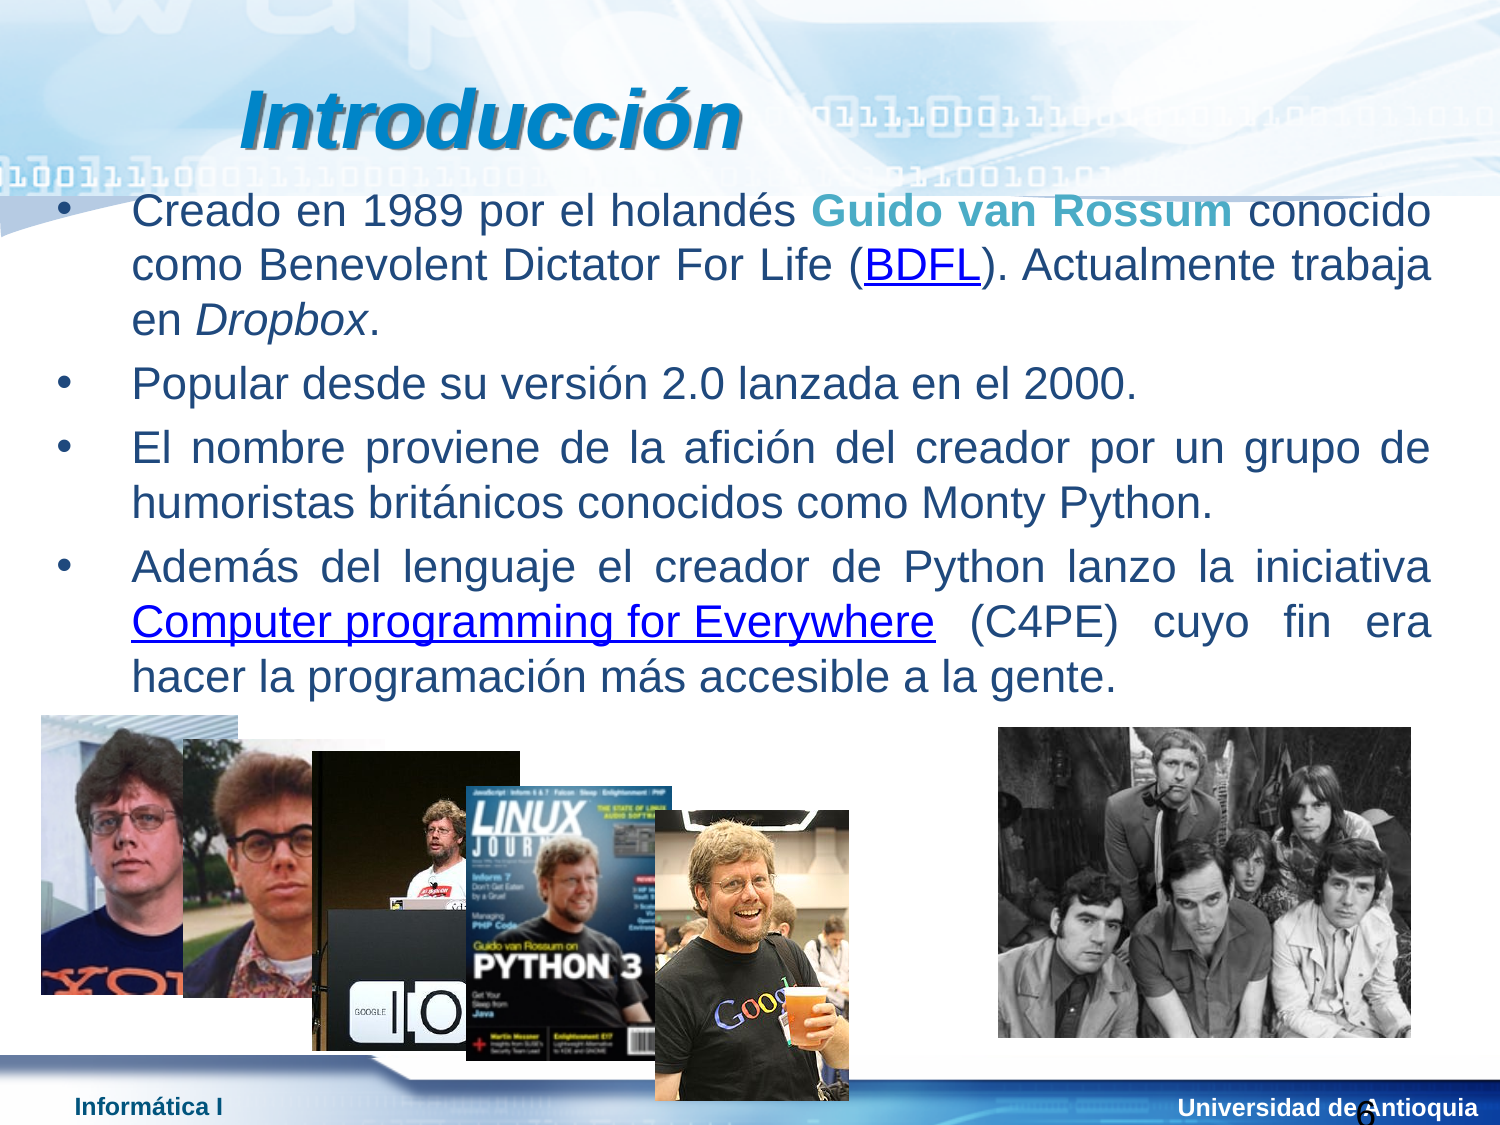

# Introducción
Creado en 1989 por el holandés Guido van Rossum conocido como Benevolent Dictator For Life (BDFL). Actualmente trabaja en Dropbox.
Popular desde su versión 2.0 lanzada en el 2000.
El nombre proviene de la afición del creador por un grupo de humoristas británicos conocidos como Monty Python.
Además del lenguaje el creador de Python lanzo la iniciativa Computer programming for Everywhere (C4PE) cuyo fin era hacer la programación más accesible a la gente.